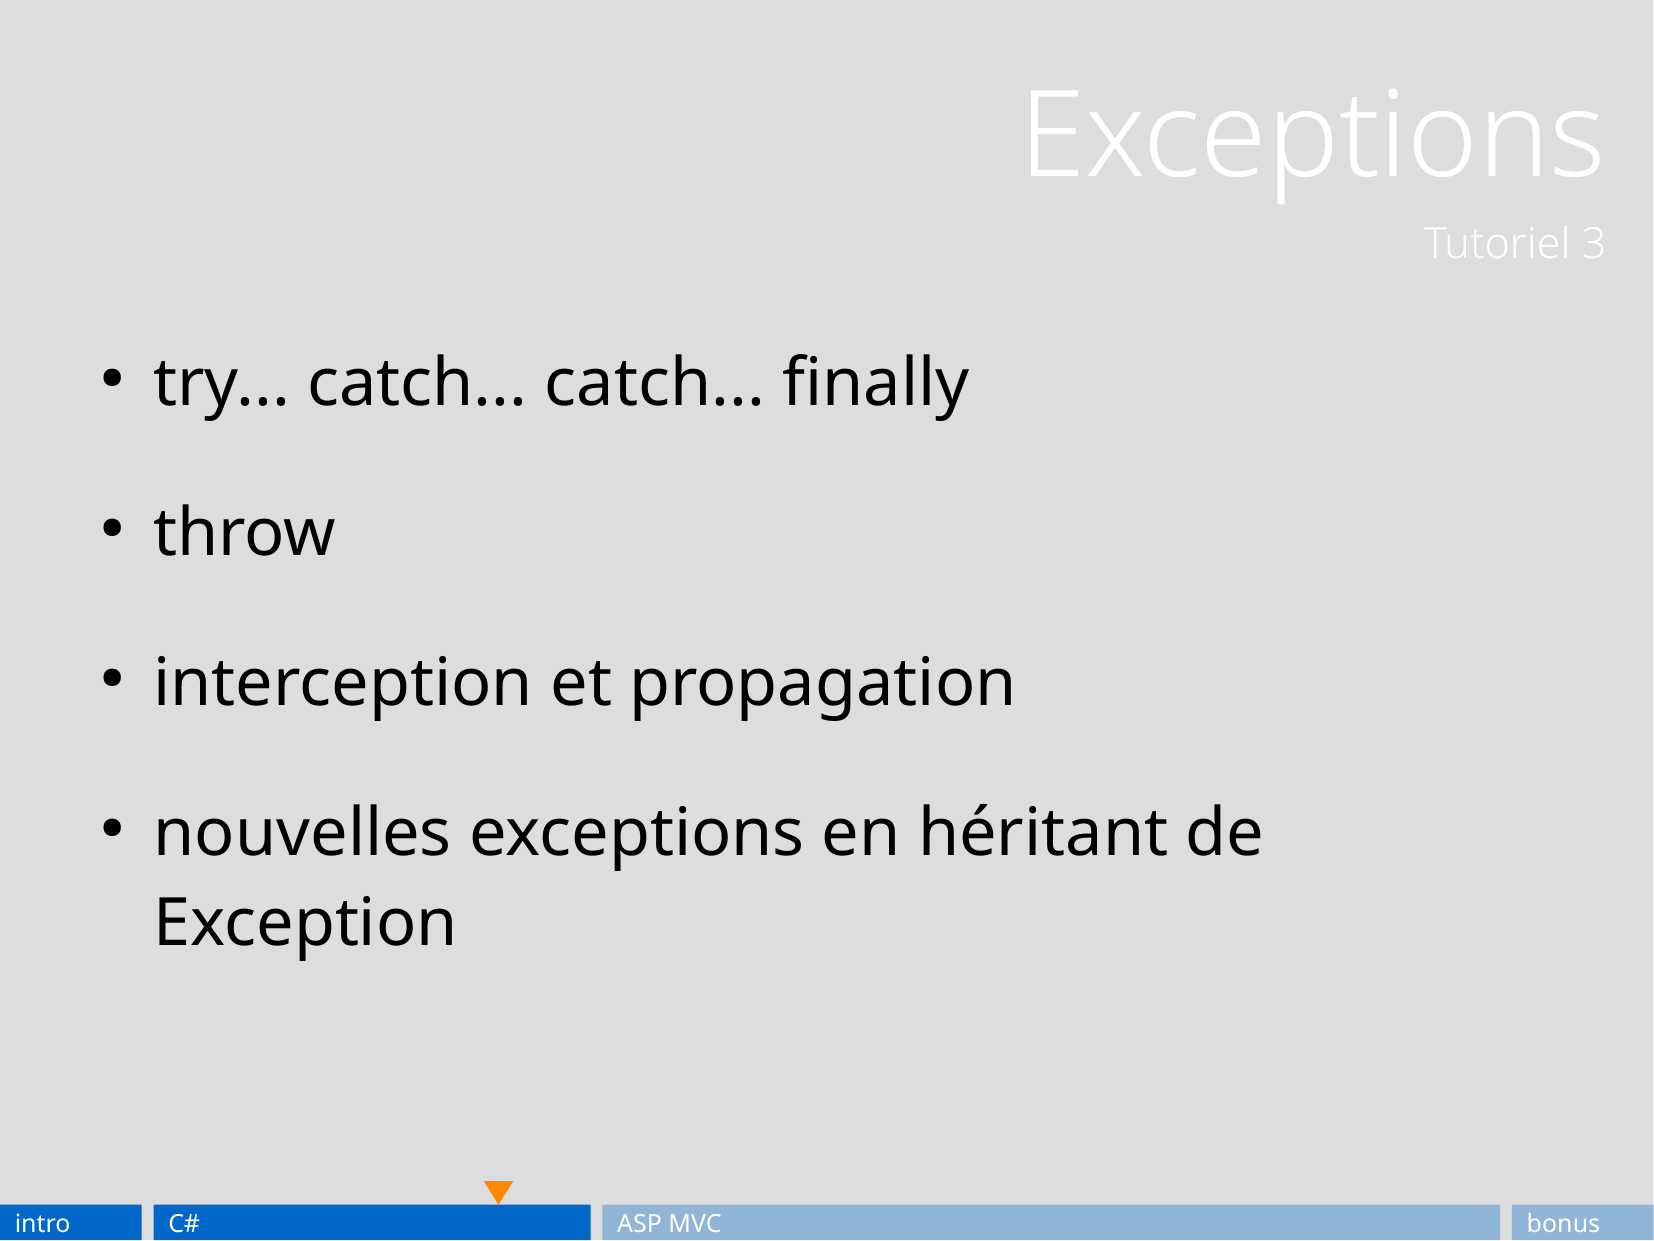

# Exceptions
Tutoriel 3
try... catch... catch... finally
throw
interception et propagation
nouvelles exceptions en héritant de Exception
intro
C#
ASP MVC
bonus